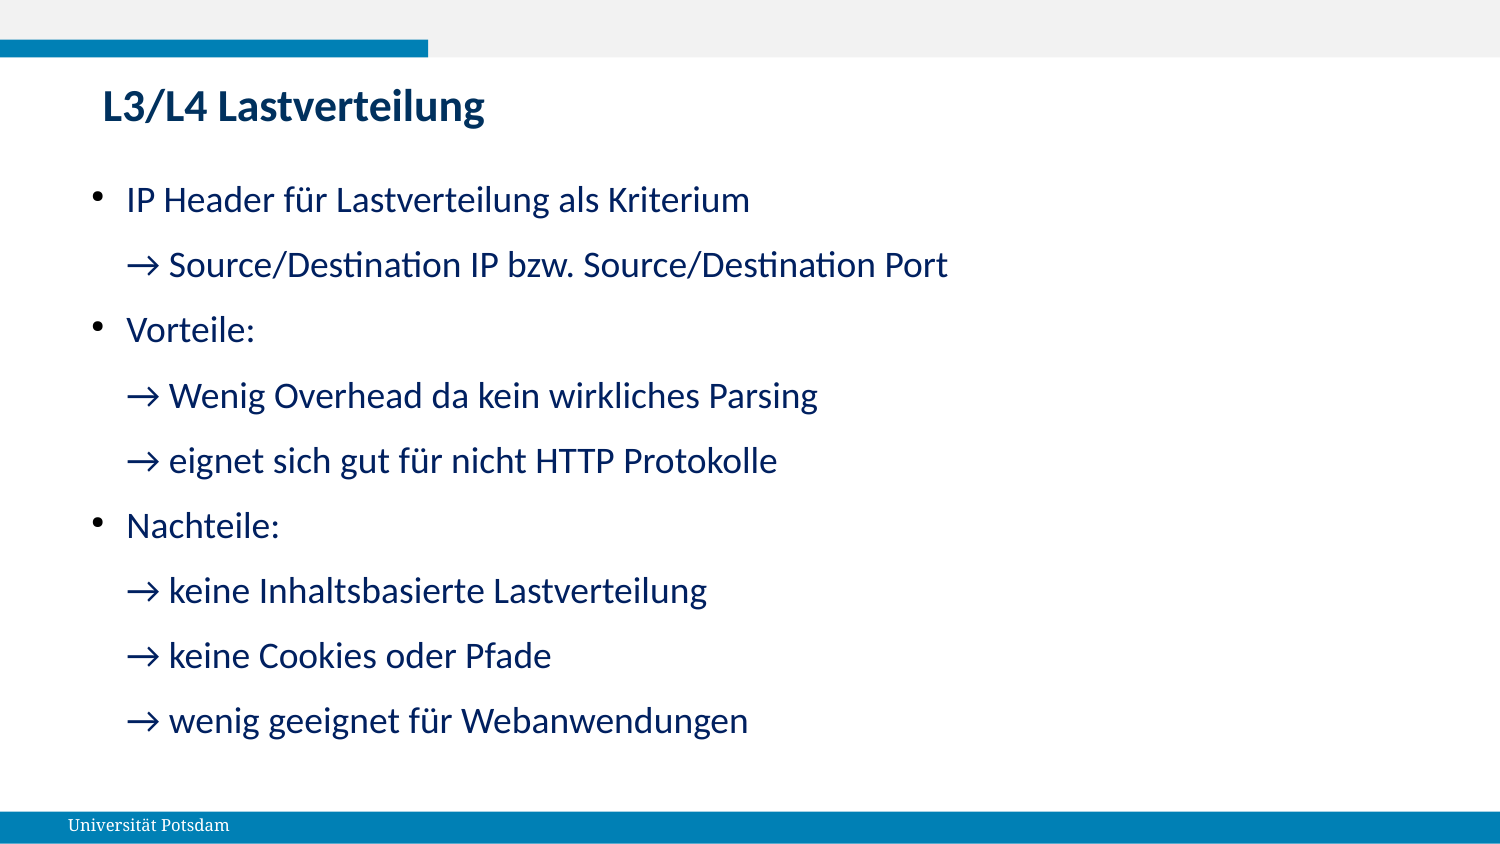

# L3/L4 Lastverteilung
IP Header für Lastverteilung als Kriterium
→ Source/Destination IP bzw. Source/Destination Port
Vorteile:
→ Wenig Overhead da kein wirkliches Parsing
→ eignet sich gut für nicht HTTP Protokolle
Nachteile:
→ keine Inhaltsbasierte Lastverteilung
→ keine Cookies oder Pfade
→ wenig geeignet für Webanwendungen